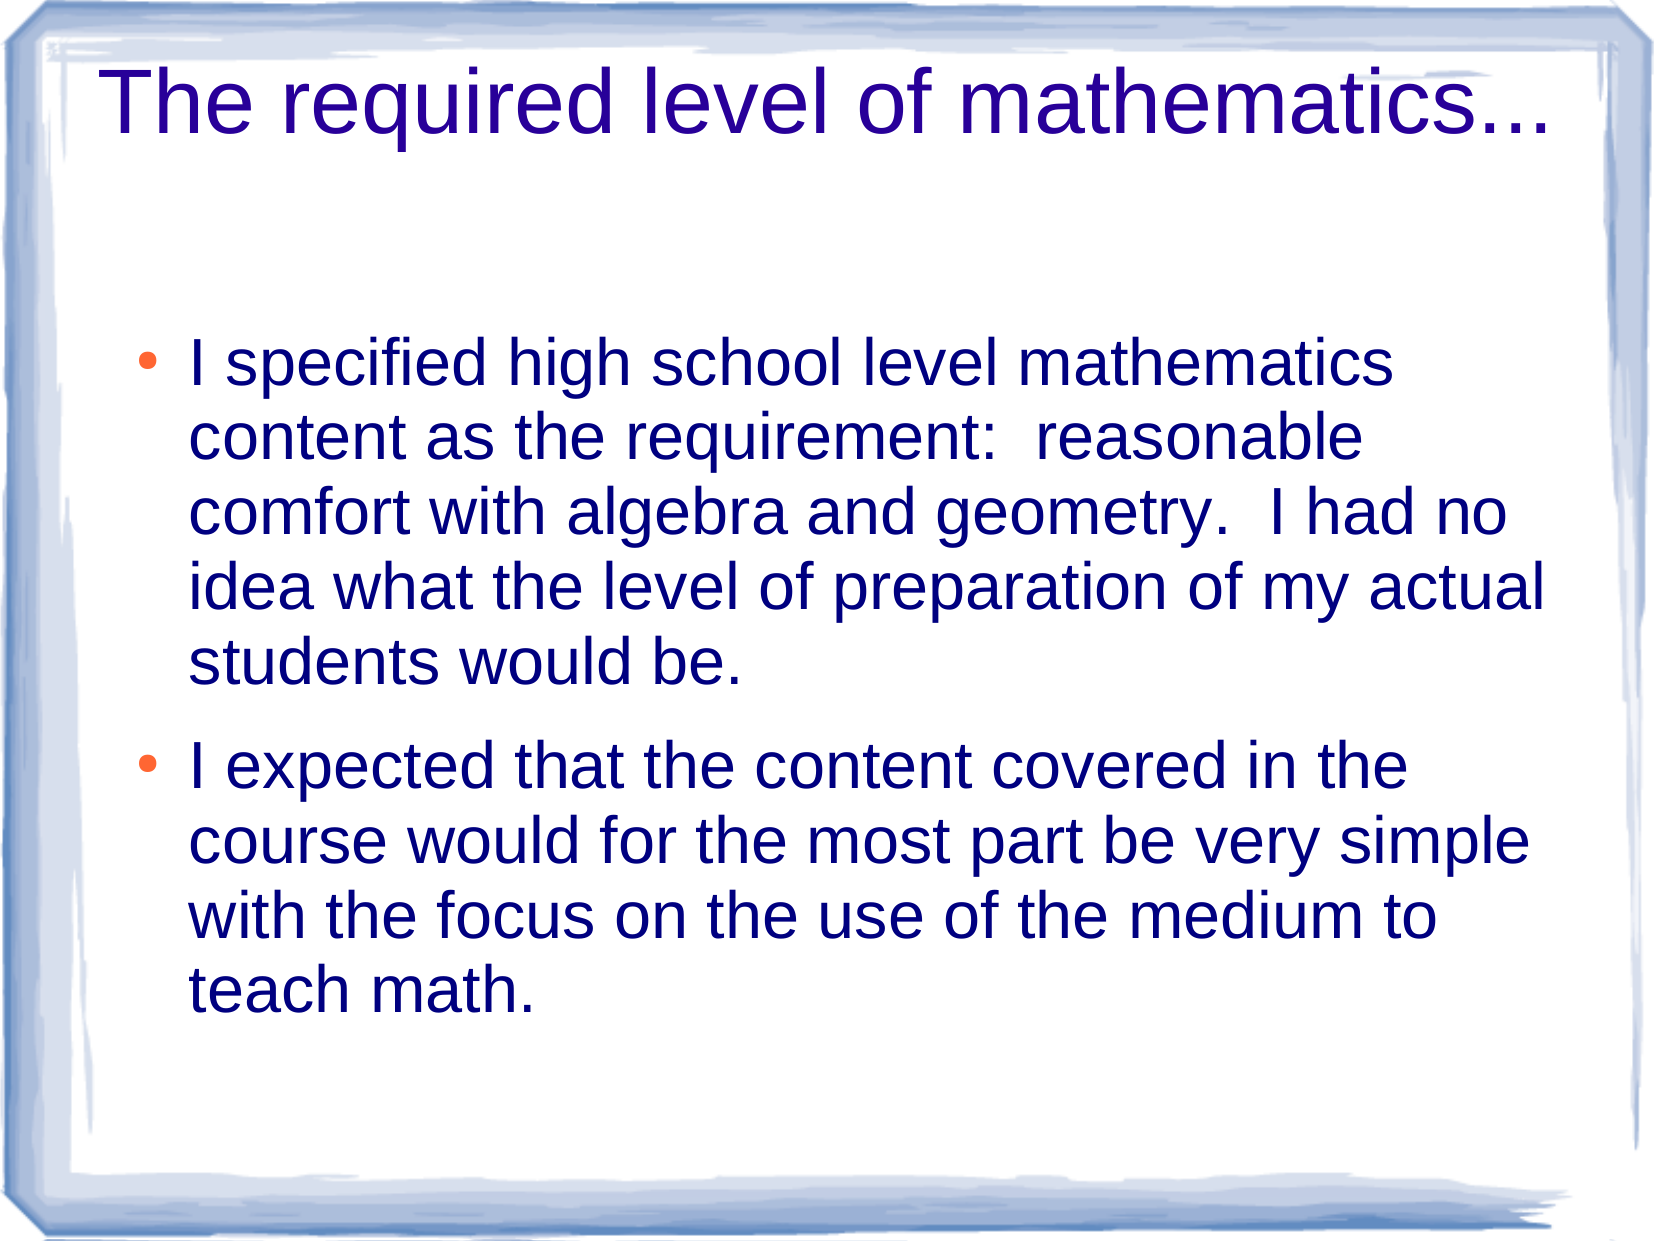

# The required level of mathematics...
I specified high school level mathematics content as the requirement: reasonable comfort with algebra and geometry. I had no idea what the level of preparation of my actual students would be.
I expected that the content covered in the course would for the most part be very simple with the focus on the use of the medium to teach math.